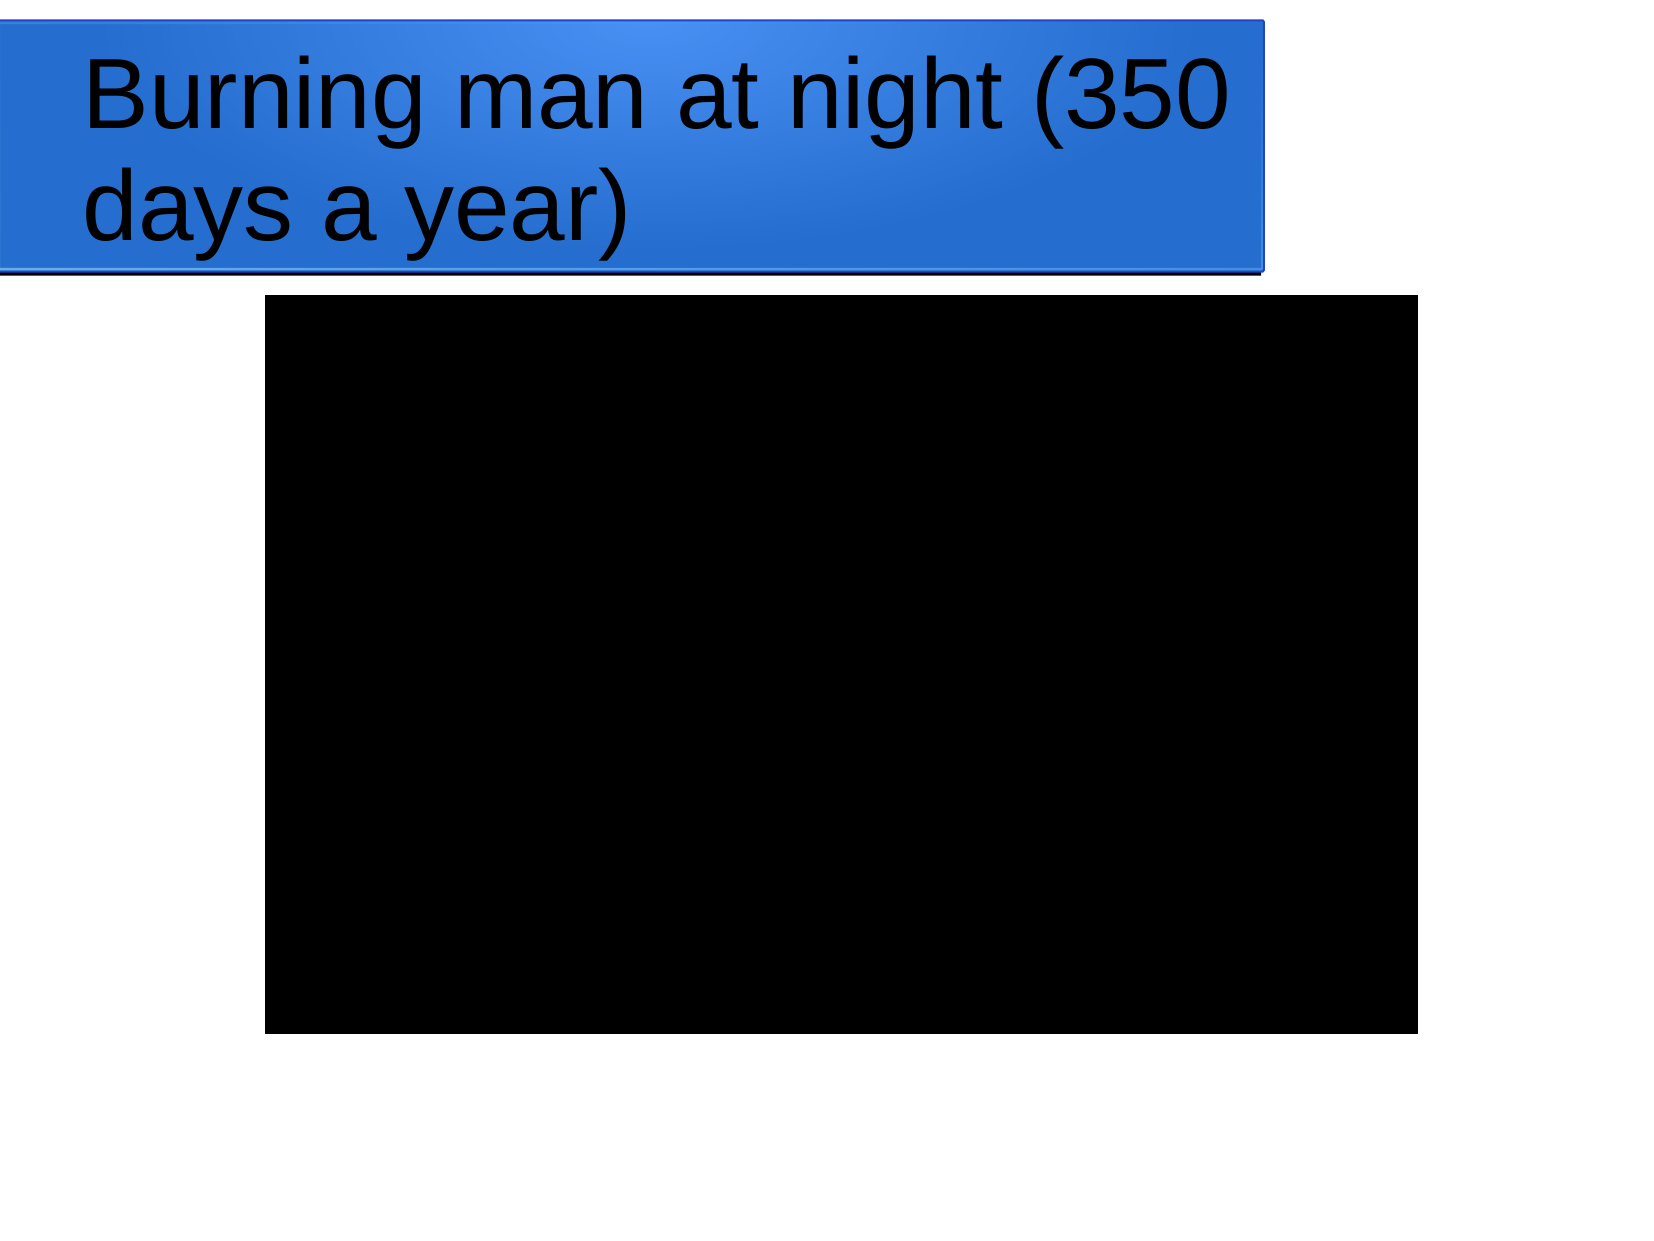

# Burning man at night (350 days a year)